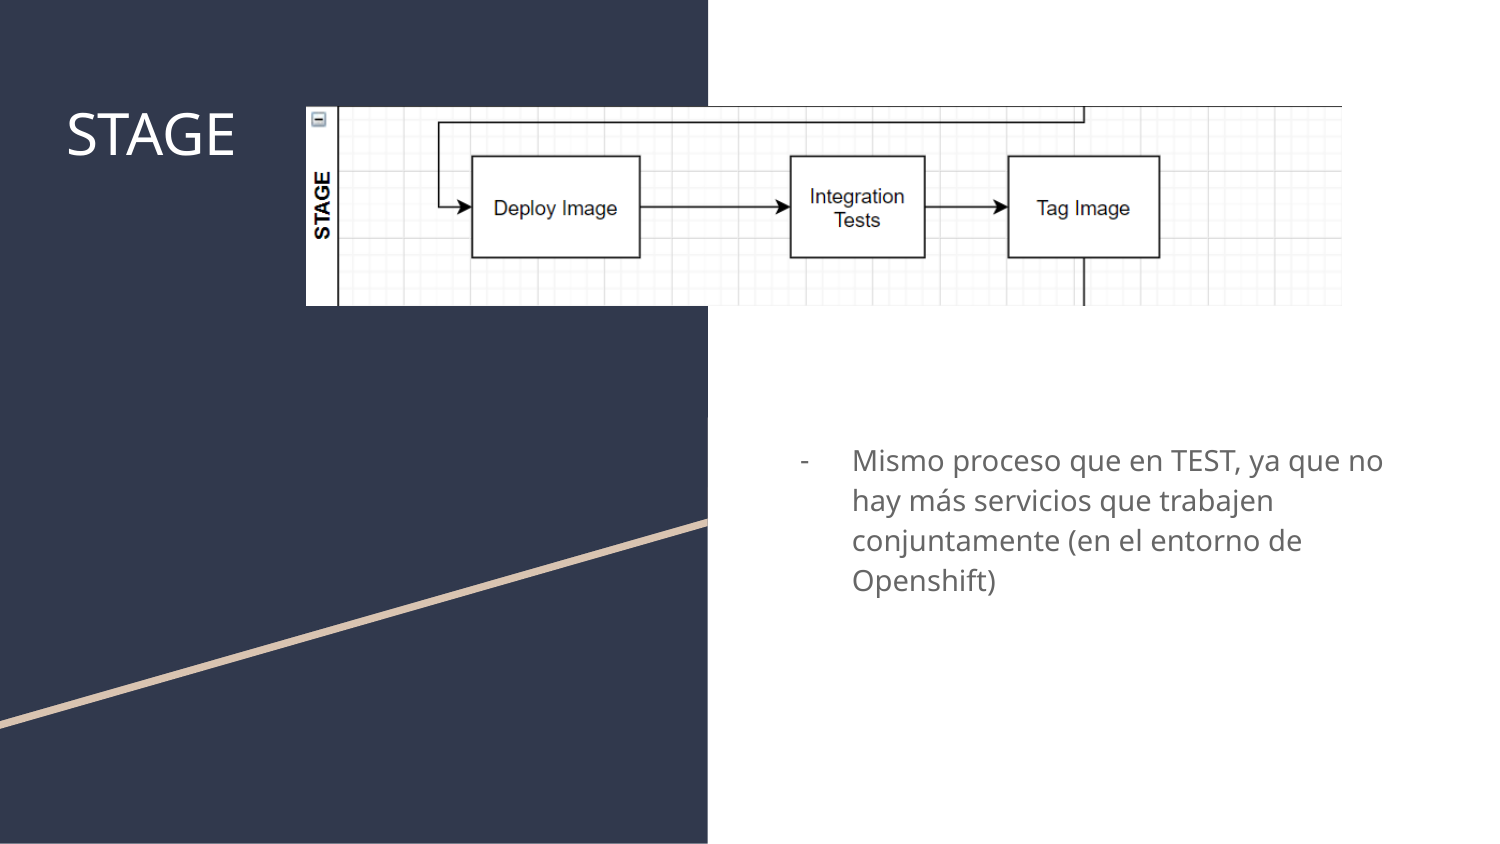

# STAGE
Mismo proceso que en TEST, ya que no hay más servicios que trabajen conjuntamente (en el entorno de Openshift)